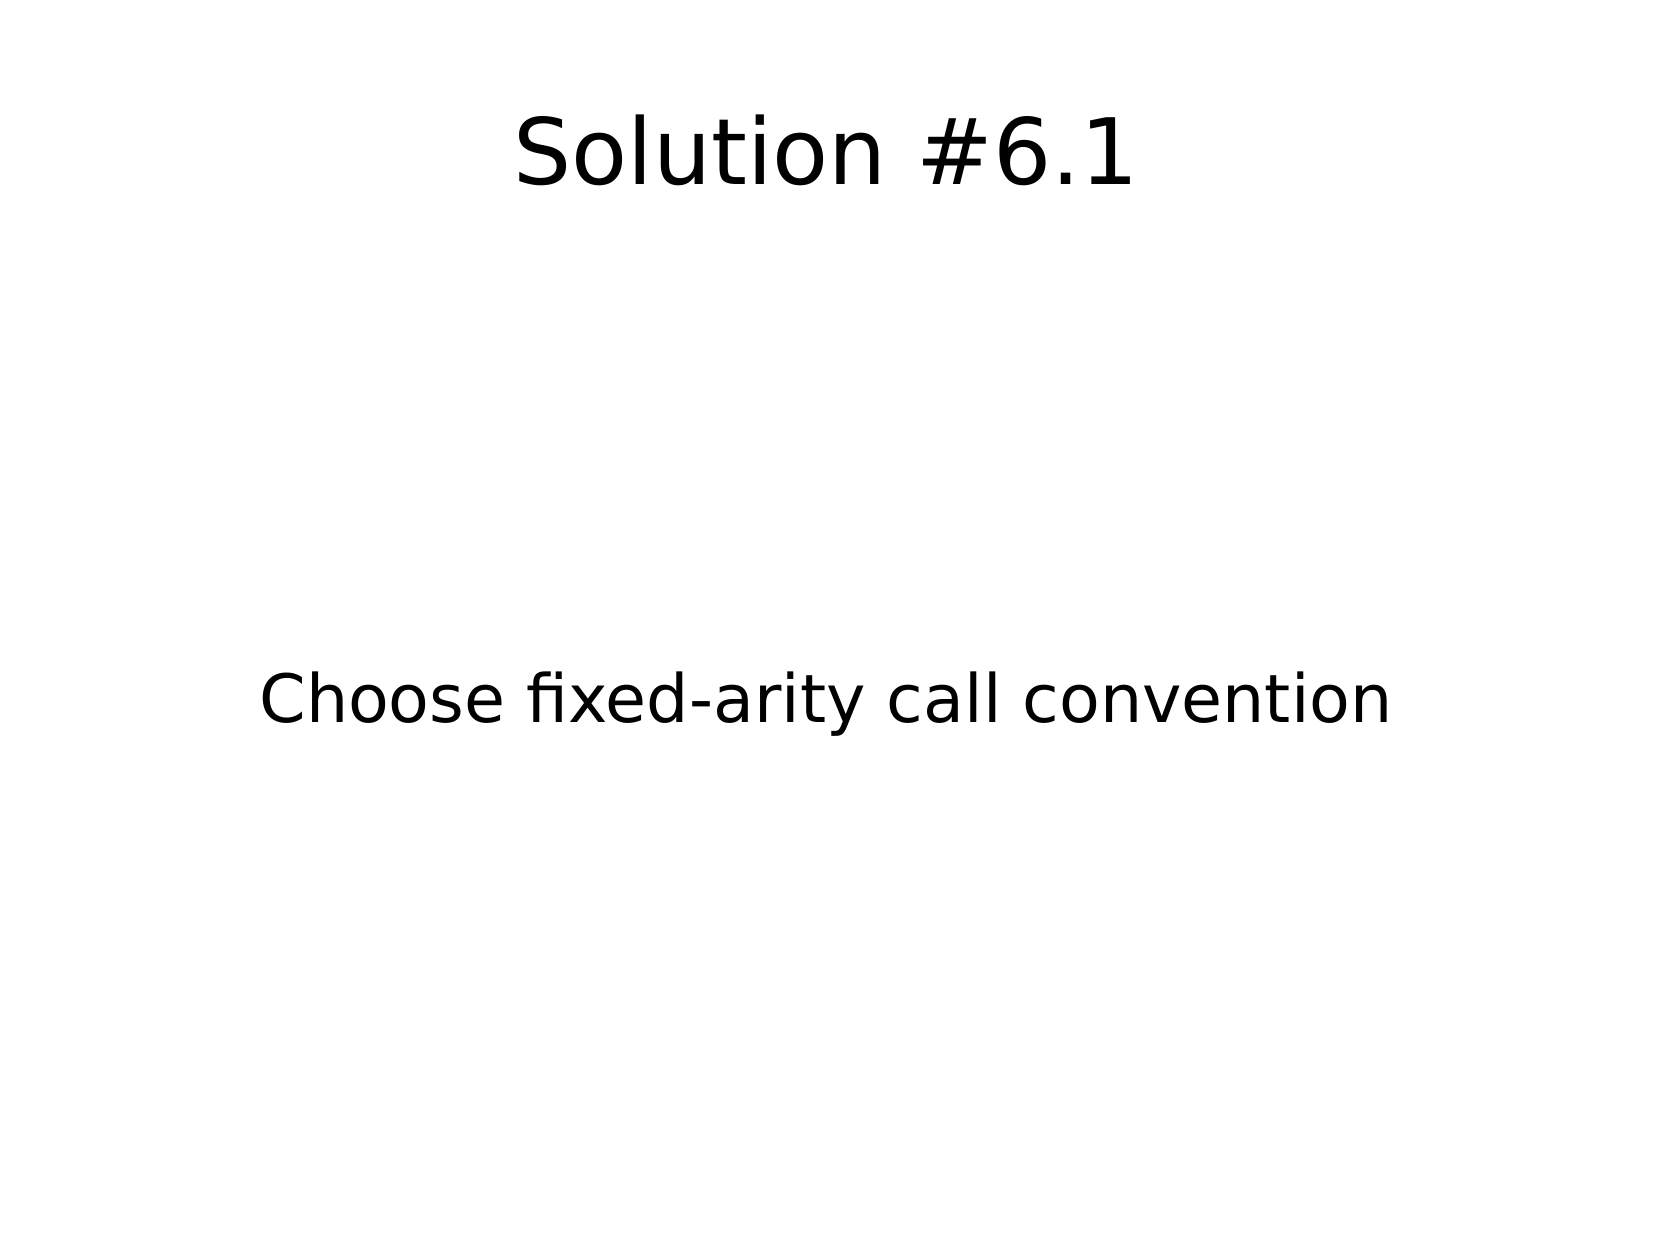

# Solution #6.1
Choose fixed-arity call convention